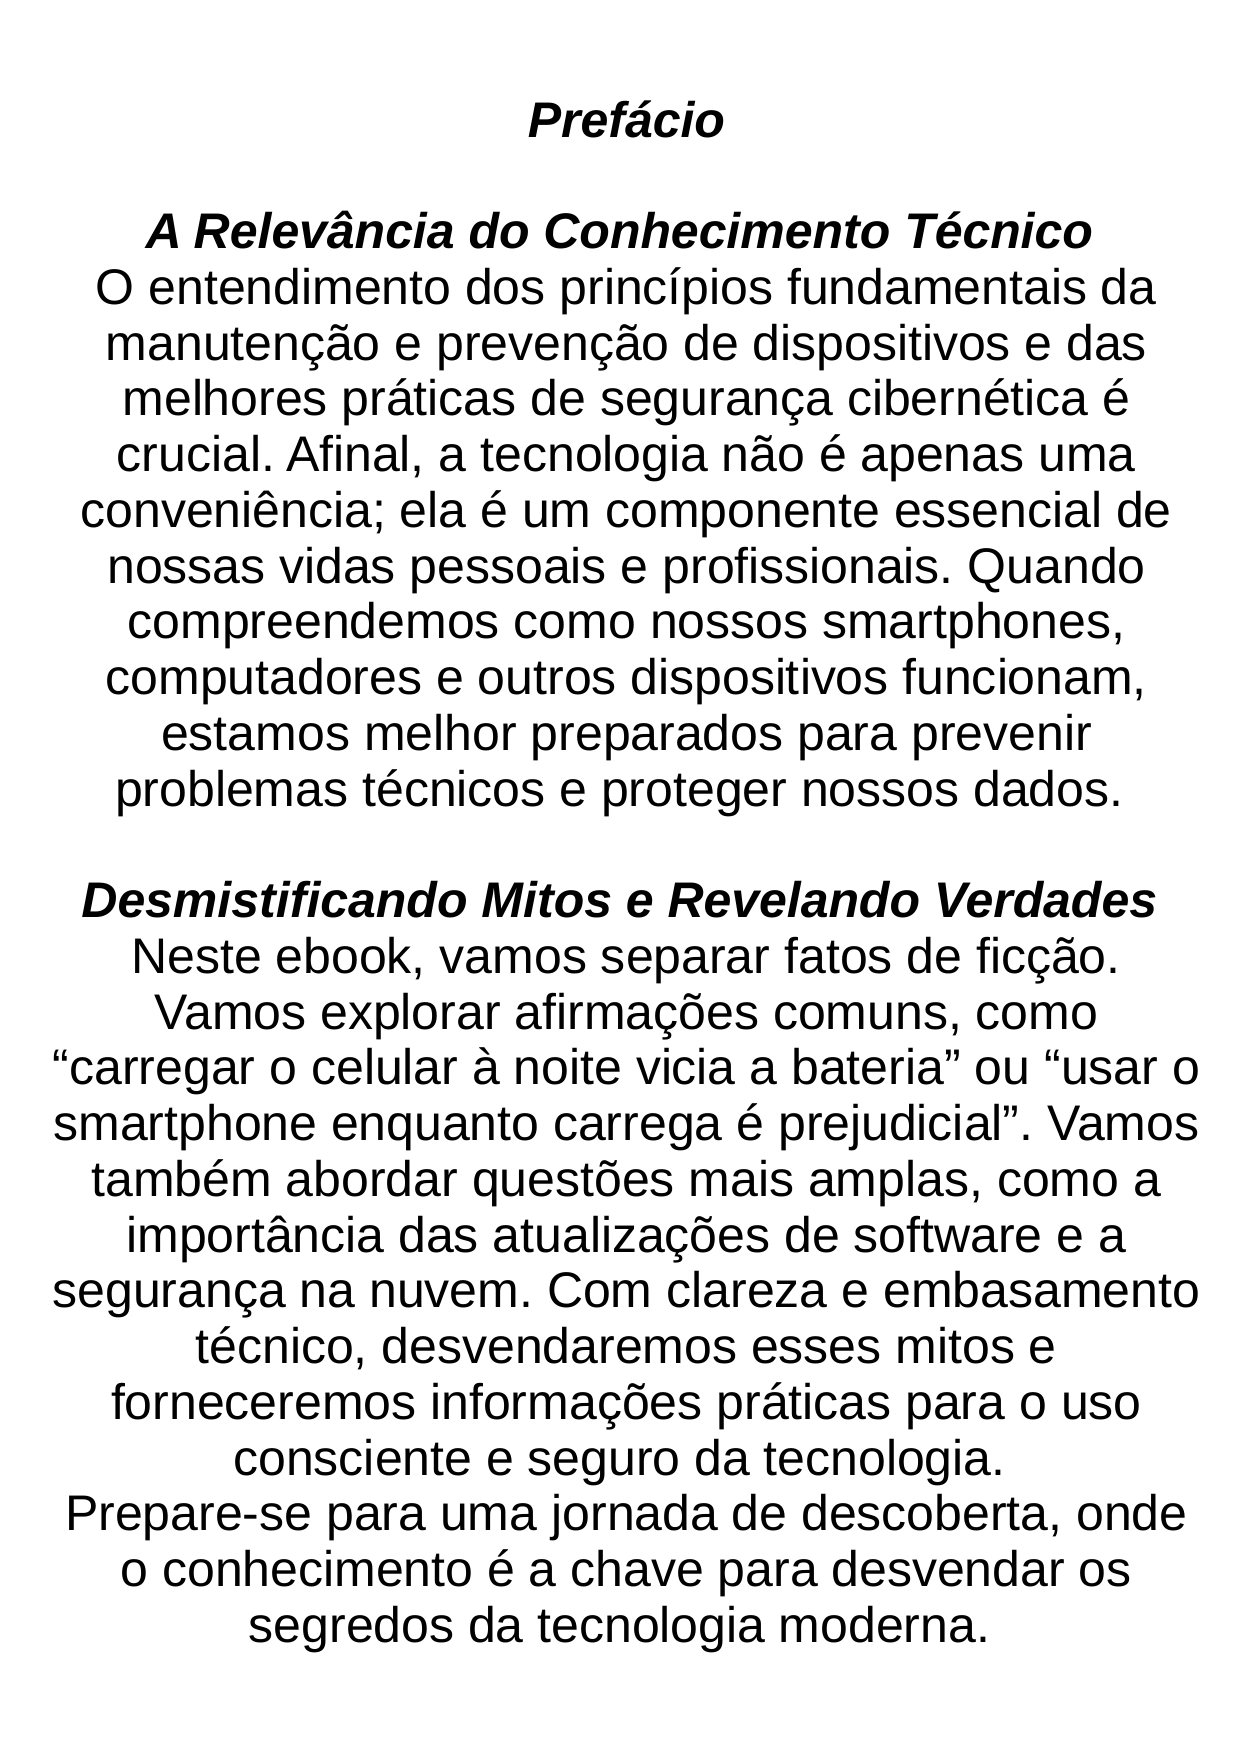

Prefácio
A Relevância do Conhecimento Técnico
O entendimento dos princípios fundamentais da manutenção e prevenção de dispositivos e das melhores práticas de segurança cibernética é crucial. Afinal, a tecnologia não é apenas uma conveniência; ela é um componente essencial de nossas vidas pessoais e profissionais. Quando compreendemos como nossos smartphones, computadores e outros dispositivos funcionam, estamos melhor preparados para prevenir problemas técnicos e proteger nossos dados.
Desmistificando Mitos e Revelando Verdades
Neste ebook, vamos separar fatos de ficção. Vamos explorar afirmações comuns, como “carregar o celular à noite vicia a bateria” ou “usar o smartphone enquanto carrega é prejudicial”. Vamos também abordar questões mais amplas, como a importância das atualizações de software e a segurança na nuvem. Com clareza e embasamento técnico, desvendaremos esses mitos e forneceremos informações práticas para o uso consciente e seguro da tecnologia.
Prepare-se para uma jornada de descoberta, onde o conhecimento é a chave para desvendar os segredos da tecnologia moderna.